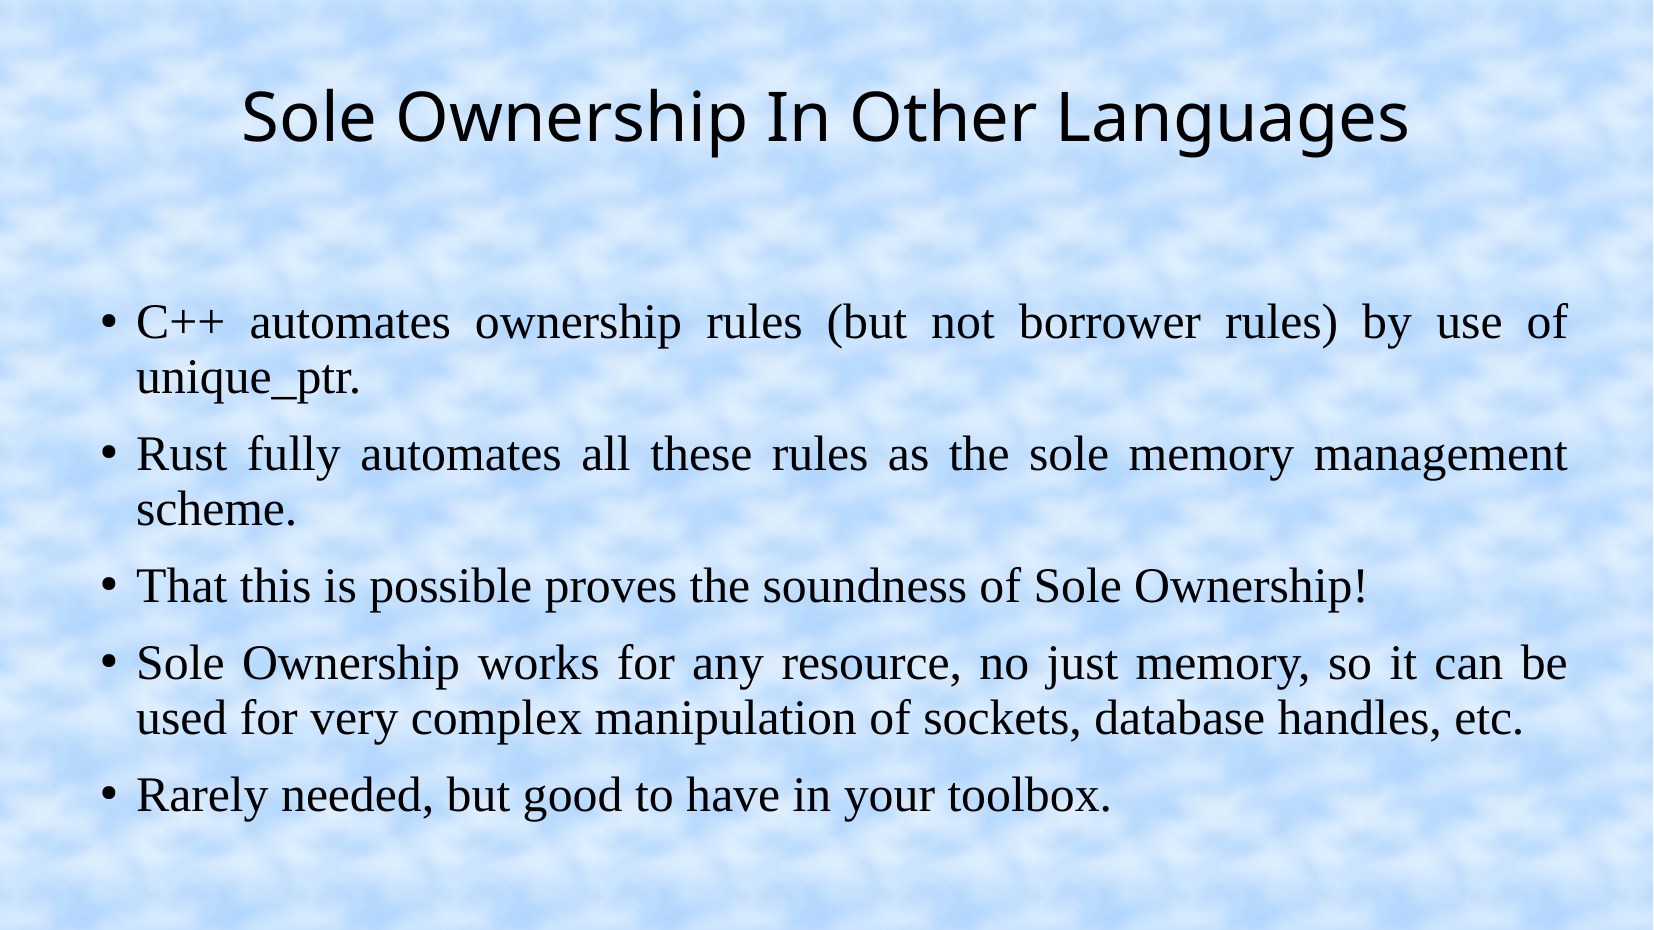

# Sole Ownership In Other Languages
C++ automates ownership rules (but not borrower rules) by use of unique_ptr.
Rust fully automates all these rules as the sole memory management scheme.
That this is possible proves the soundness of Sole Ownership!
Sole Ownership works for any resource, no just memory, so it can be used for very complex manipulation of sockets, database handles, etc.
Rarely needed, but good to have in your toolbox.